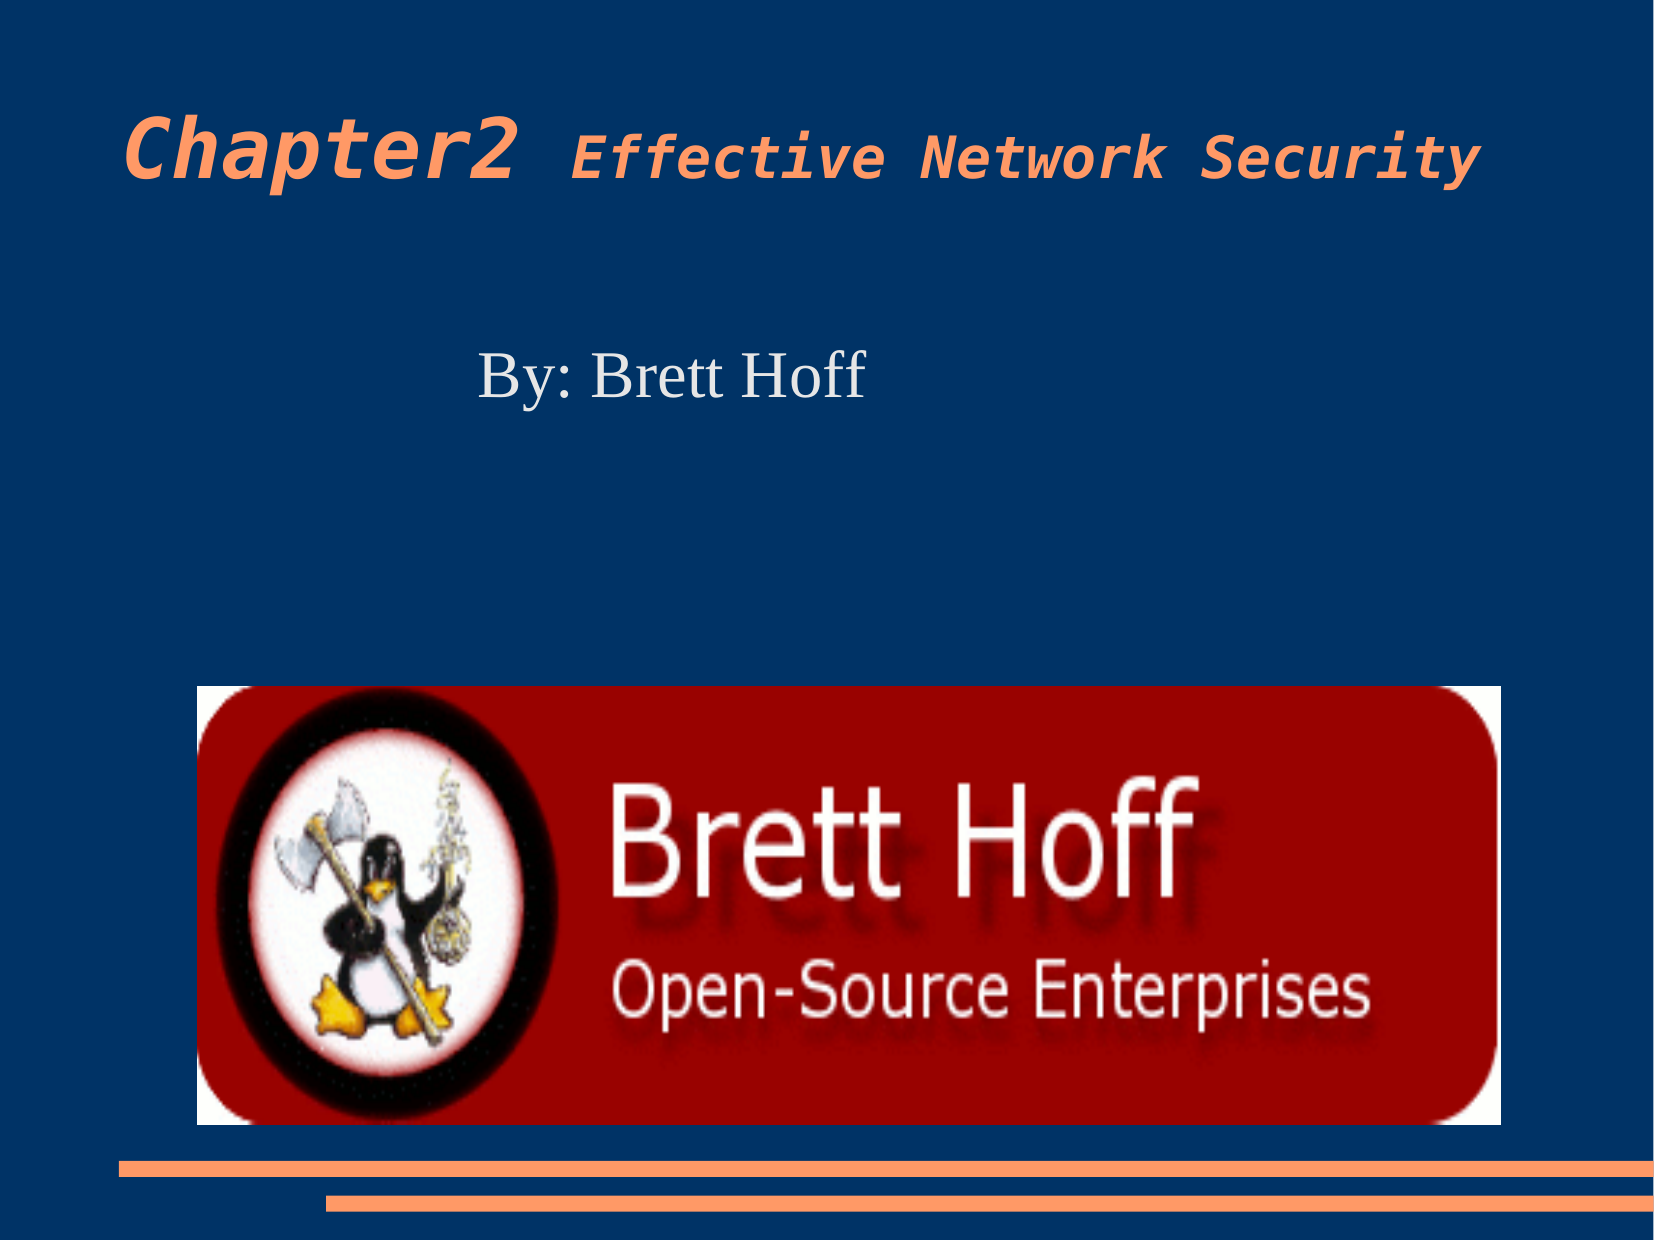

# Chapter2 Effective Network Security
By: Brett Hoff